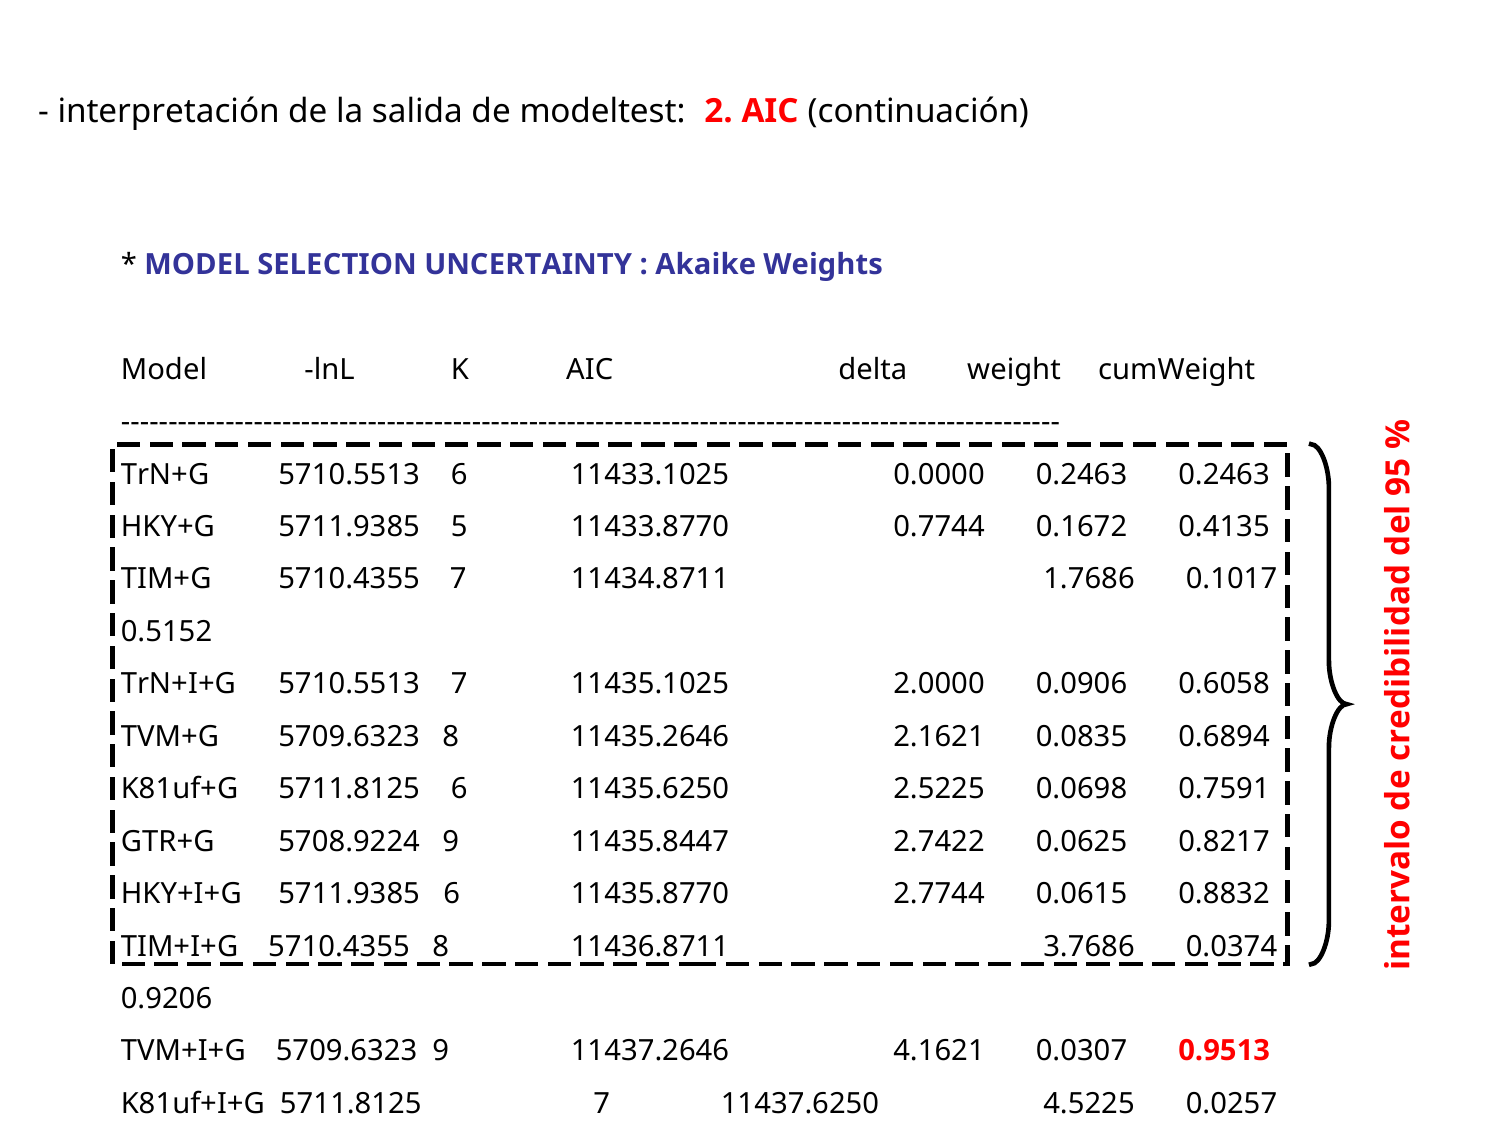

- interpretación de la salida de modeltest: 2. AIC (continuación)
* MODEL SELECTION UNCERTAINTY : Akaike Weights
Model -lnL 	 K AIC delta weight cumWeight
---------------------------------------------------------------------------------------------------
TrN+G 	 5710.5513	 6	11433.1025	 0.0000	 0.2463	 0.2463
HKY+G 	 5711.9385	 5	11433.8770	 0.7744	 0.1672	 0.4135
TIM+G 	 5710.4355 7	11434.8711	 	 1.7686	 0.1017	 0.5152
TrN+I+G 	 5710.5513	 7	11435.1025	 2.0000	 0.0906	 0.6058
TVM+G 	 5709.6323 8	11435.2646	 2.1621	 0.0835	 0.6894
K81uf+G 	 5711.8125	 6	11435.6250	 2.5225	 0.0698	 0.7591
GTR+G 	 5708.9224 9	11435.8447	 2.7422	 0.0625	 0.8217
HKY+I+G 	 5711.9385	 6	11435.8770	 2.7744	 0.0615	 0.8832
TIM+I+G 5710.4355 8	11436.8711	 	 3.7686	 0.0374	 0.9206
TVM+I+G 5709.6323 9	11437.2646	 4.1621	 0.0307	 0.9513
K81uf+I+G 5711.8125	 7	11437.6250	 4.5225	 0.0257	 0.9770
GTR+I+G 	 5708.9224 10	11437.8447	 4.7422	 0.0230	 1.0000
intervalo de credibilidad del 95 %